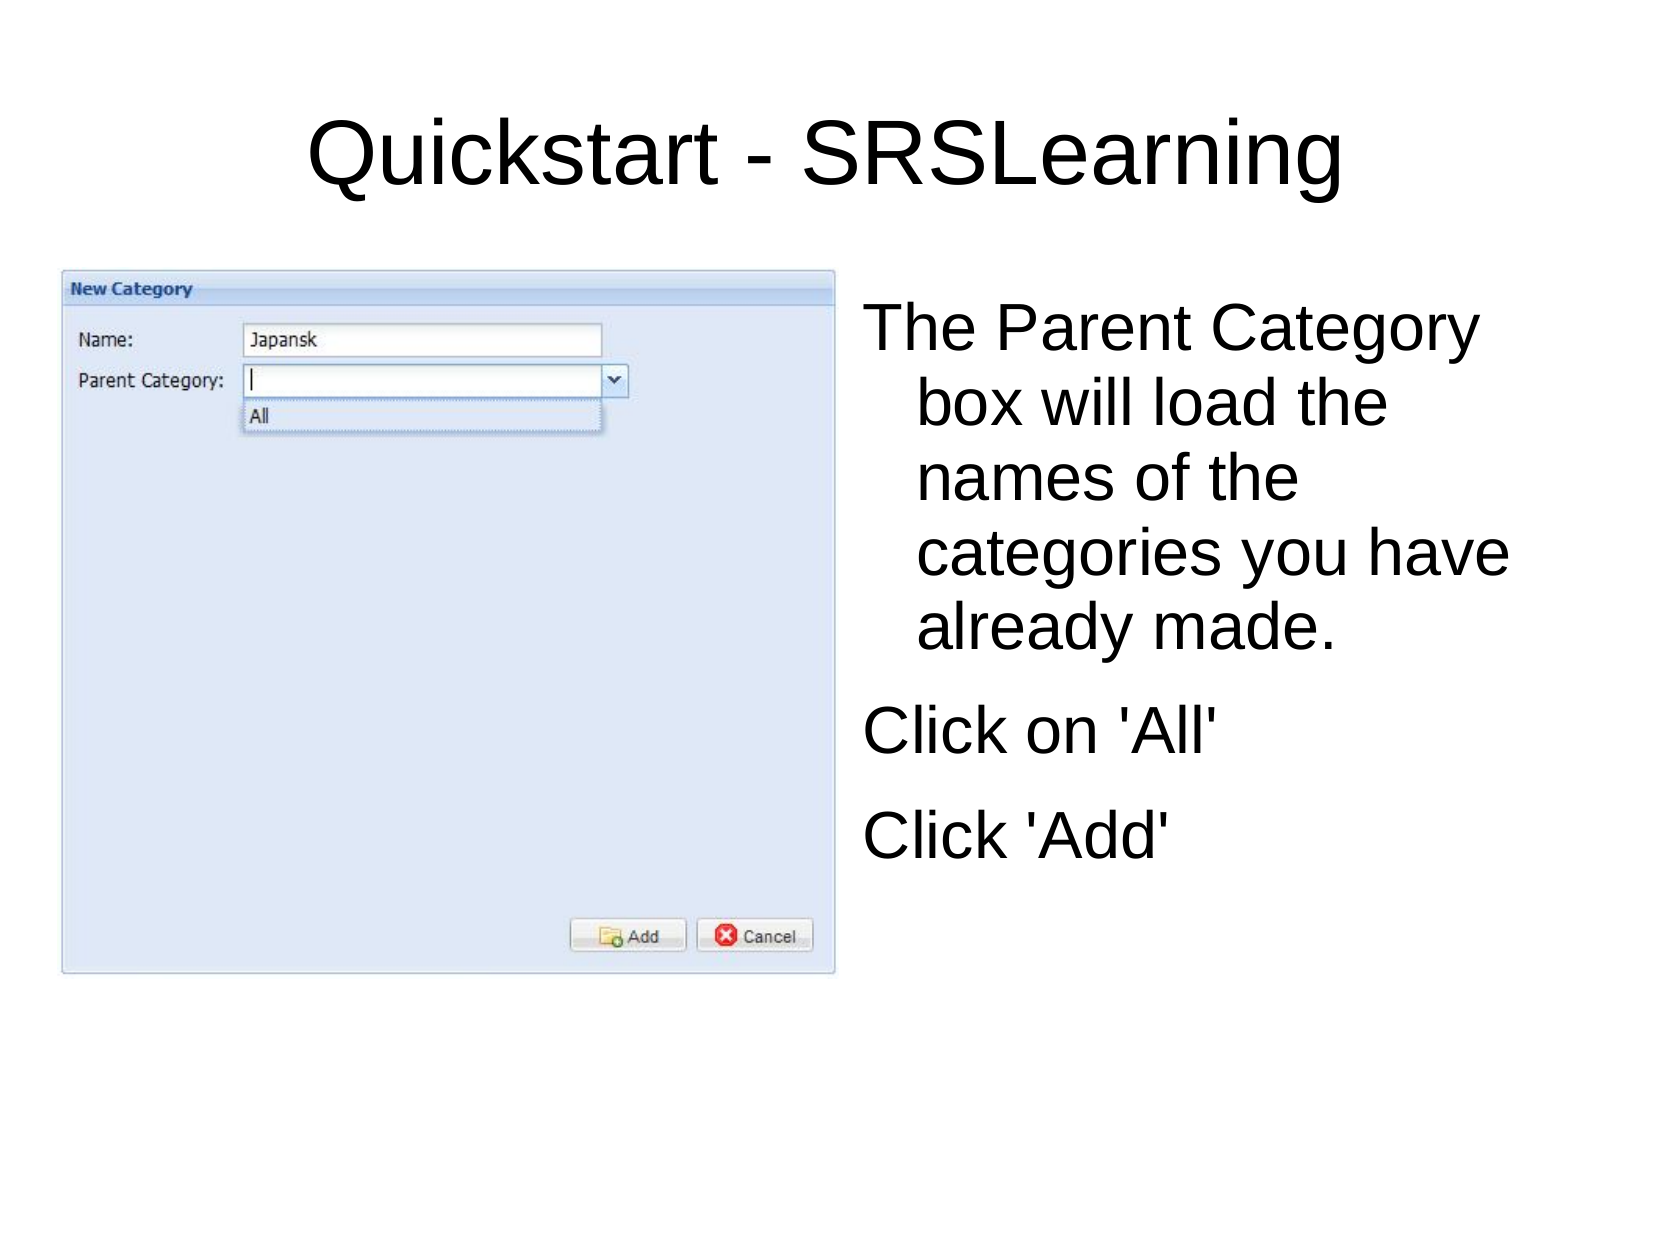

# Quickstart - SRSLearning
The Parent Category box will load the names of the categories you have already made.
Click on 'All'
Click 'Add'